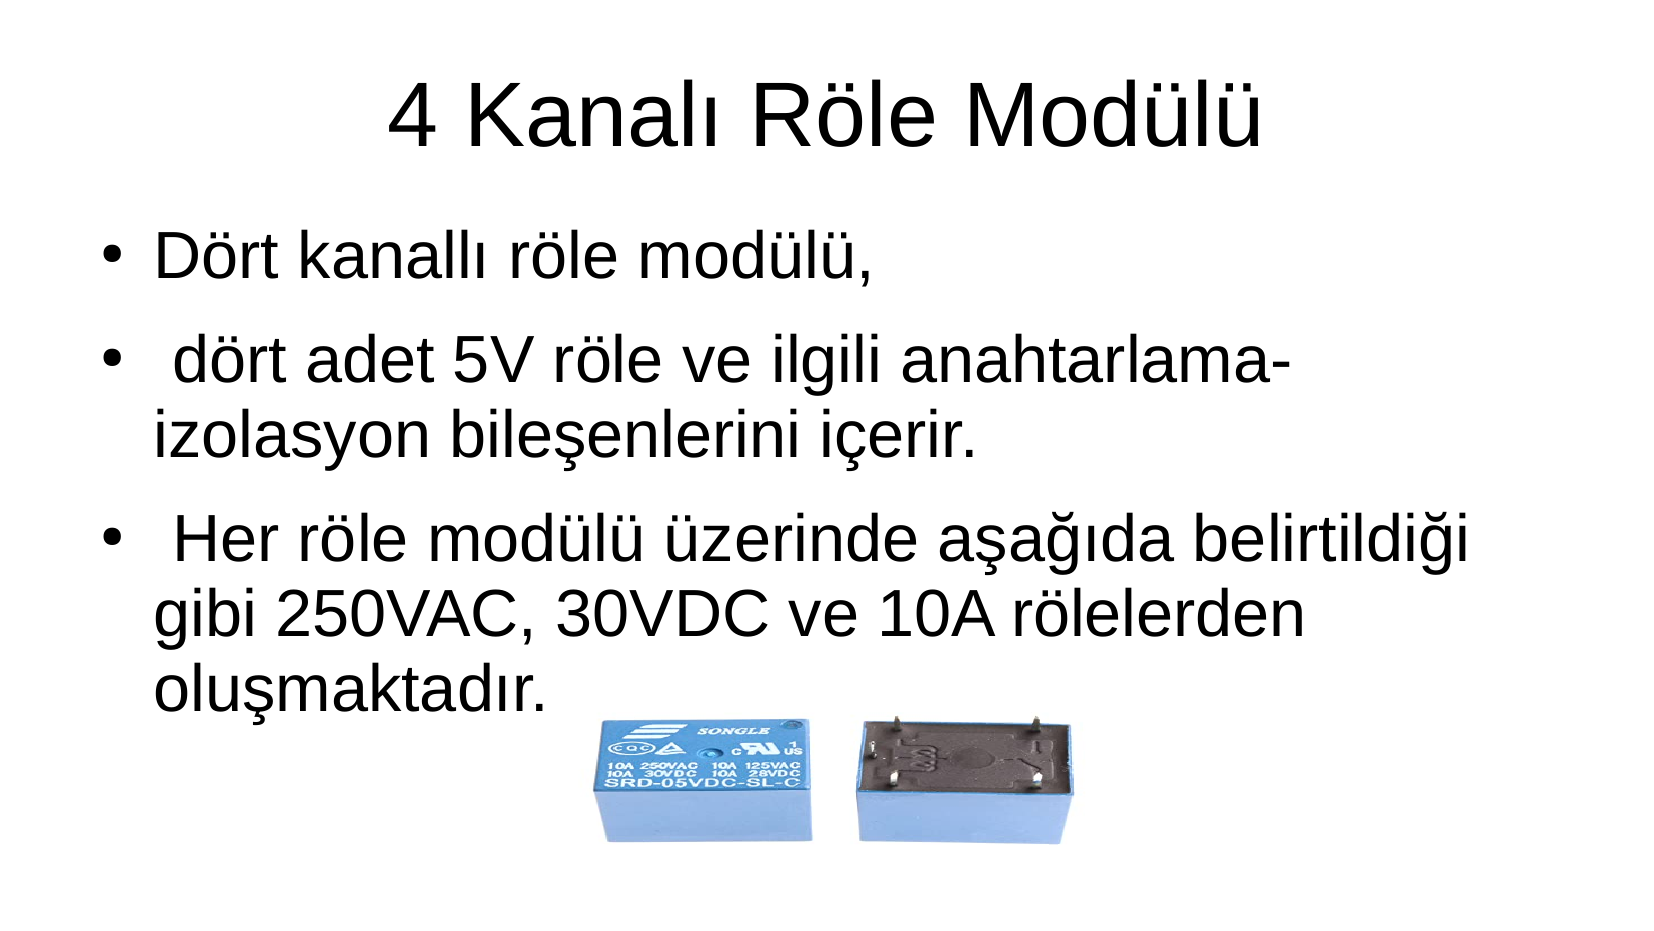

4 Kanalı Röle Modülü
# Dört kanallı röle modülü,
 dört adet 5V röle ve ilgili anahtarlama-izolasyon bileşenlerini içerir.
 Her röle modülü üzerinde aşağıda belirtildiği gibi 250VAC, 30VDC ve 10A rölelerden oluşmaktadır.